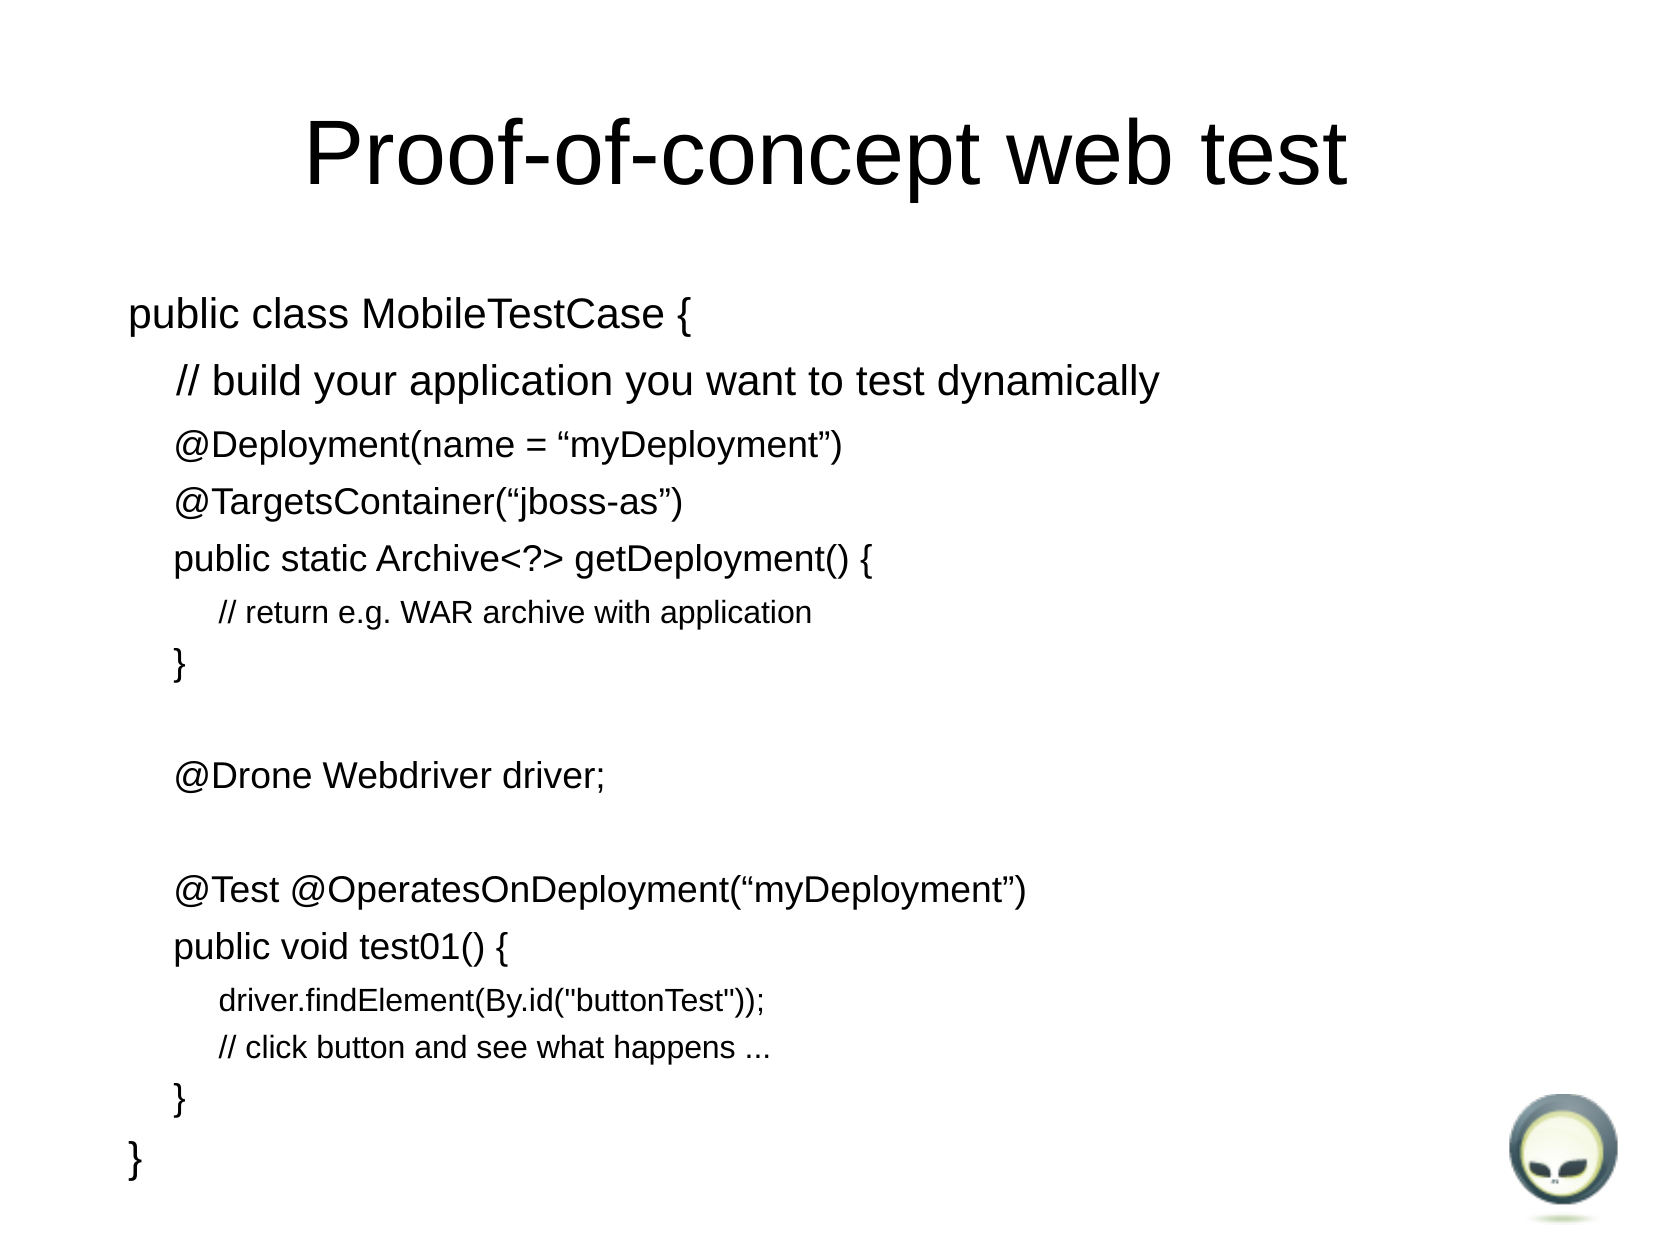

# Proof-of-concept web test
public class MobileTestCase {
 // build your application you want to test dynamically
@Deployment(name = “myDeployment”)
@TargetsContainer(“jboss-as”)
public static Archive<?> getDeployment() {
// return e.g. WAR archive with application
}
@Drone Webdriver driver;
@Test @OperatesOnDeployment(“myDeployment”)
public void test01() {
driver.findElement(By.id("buttonTest"));
// click button and see what happens ...
}
}